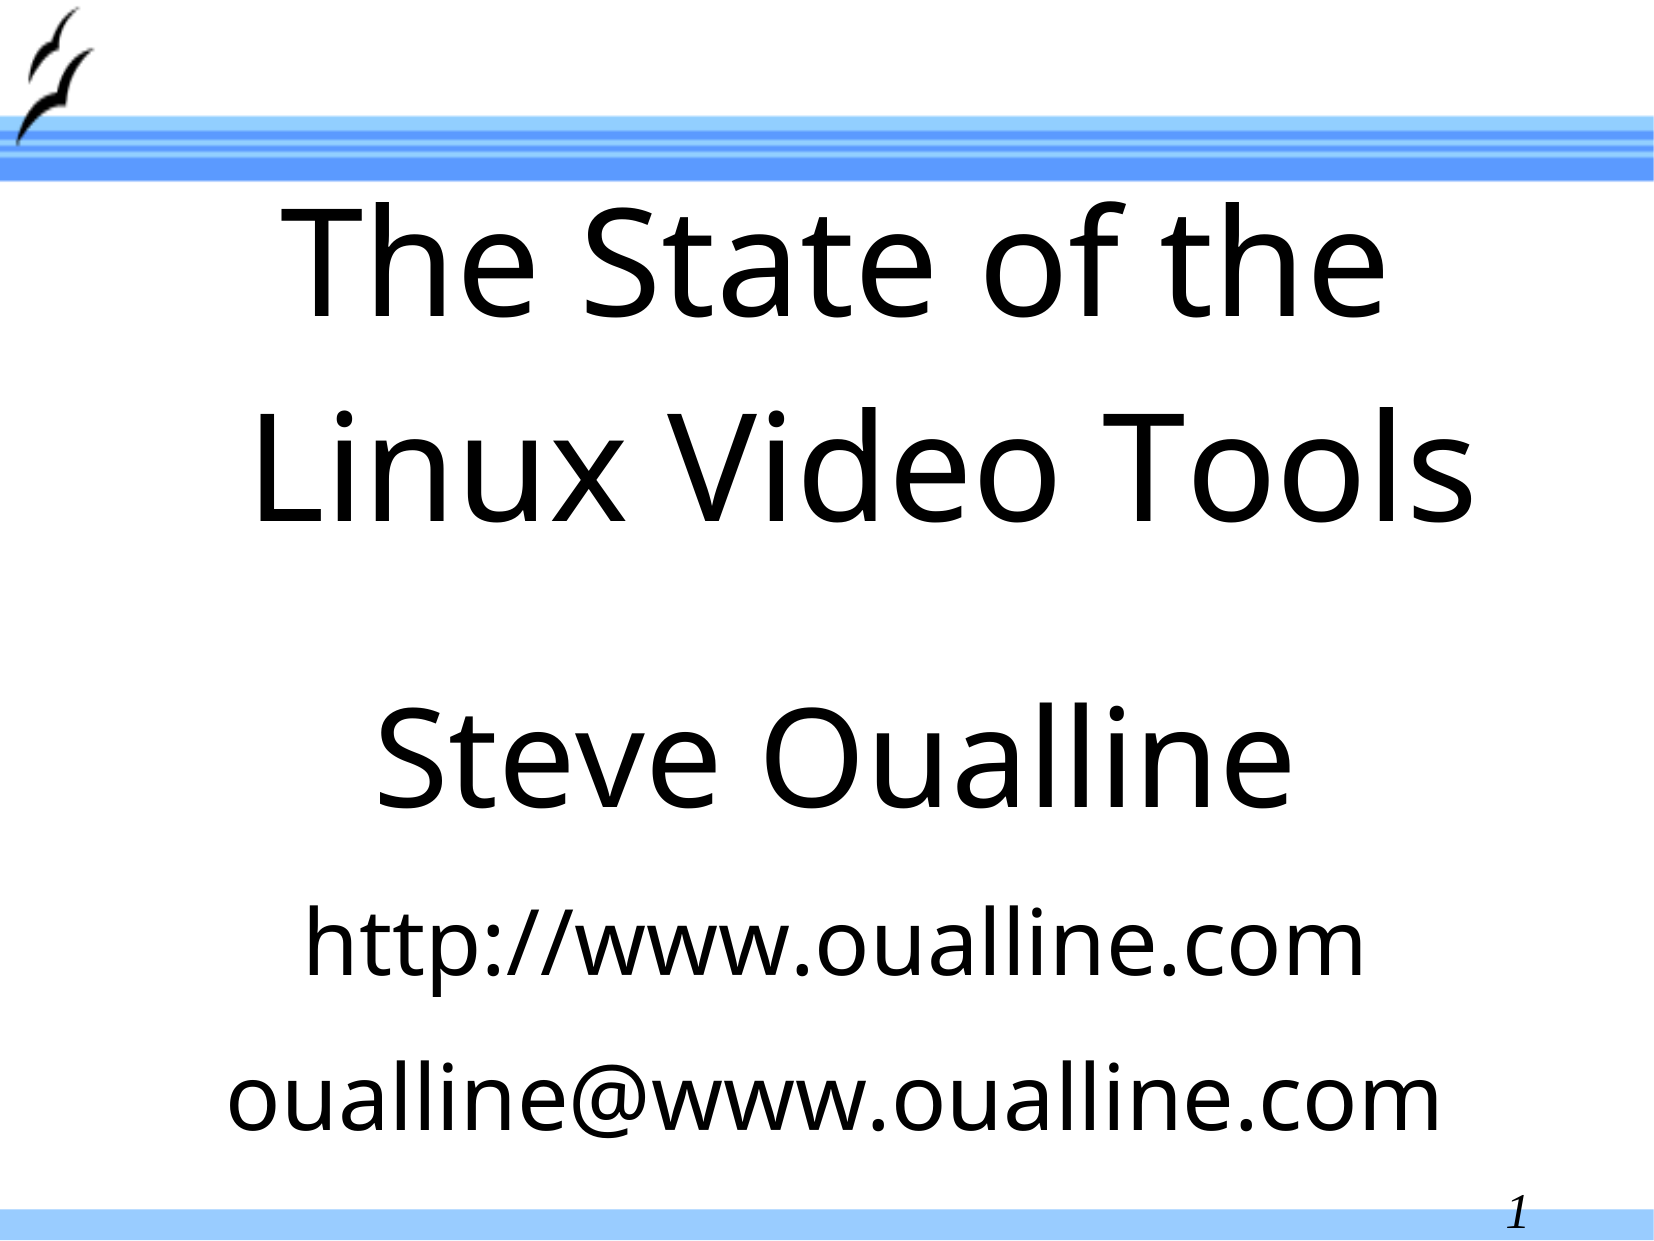

# The State of the Linux Video Tools
Steve Oualline
http://www.oualline.com
oualline@www.oualline.com